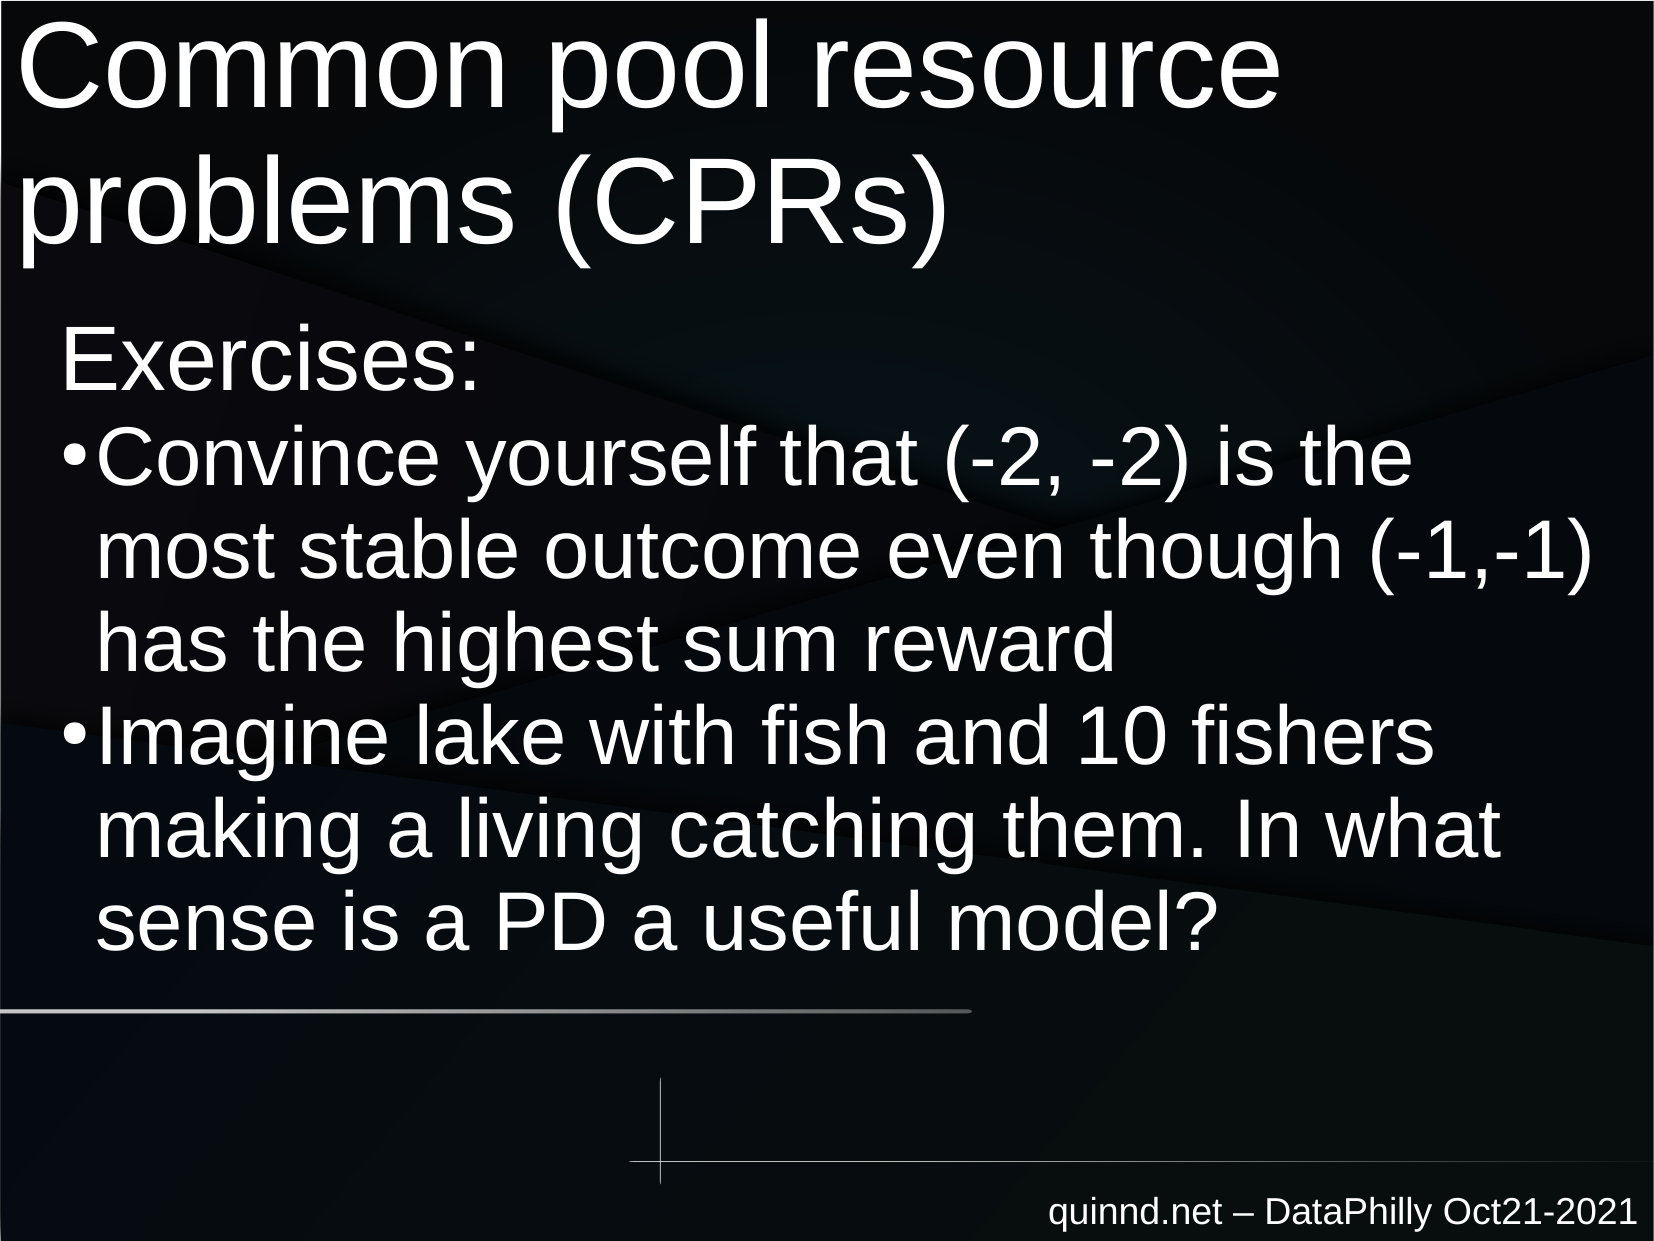

# Common pool resource problems (CPRs)
Exercises:
Convince yourself that (-2, -2) is the most stable outcome even though (-1,-1) has the highest sum reward
Imagine lake with fish and 10 fishers making a living catching them. In what sense is a PD a useful model?